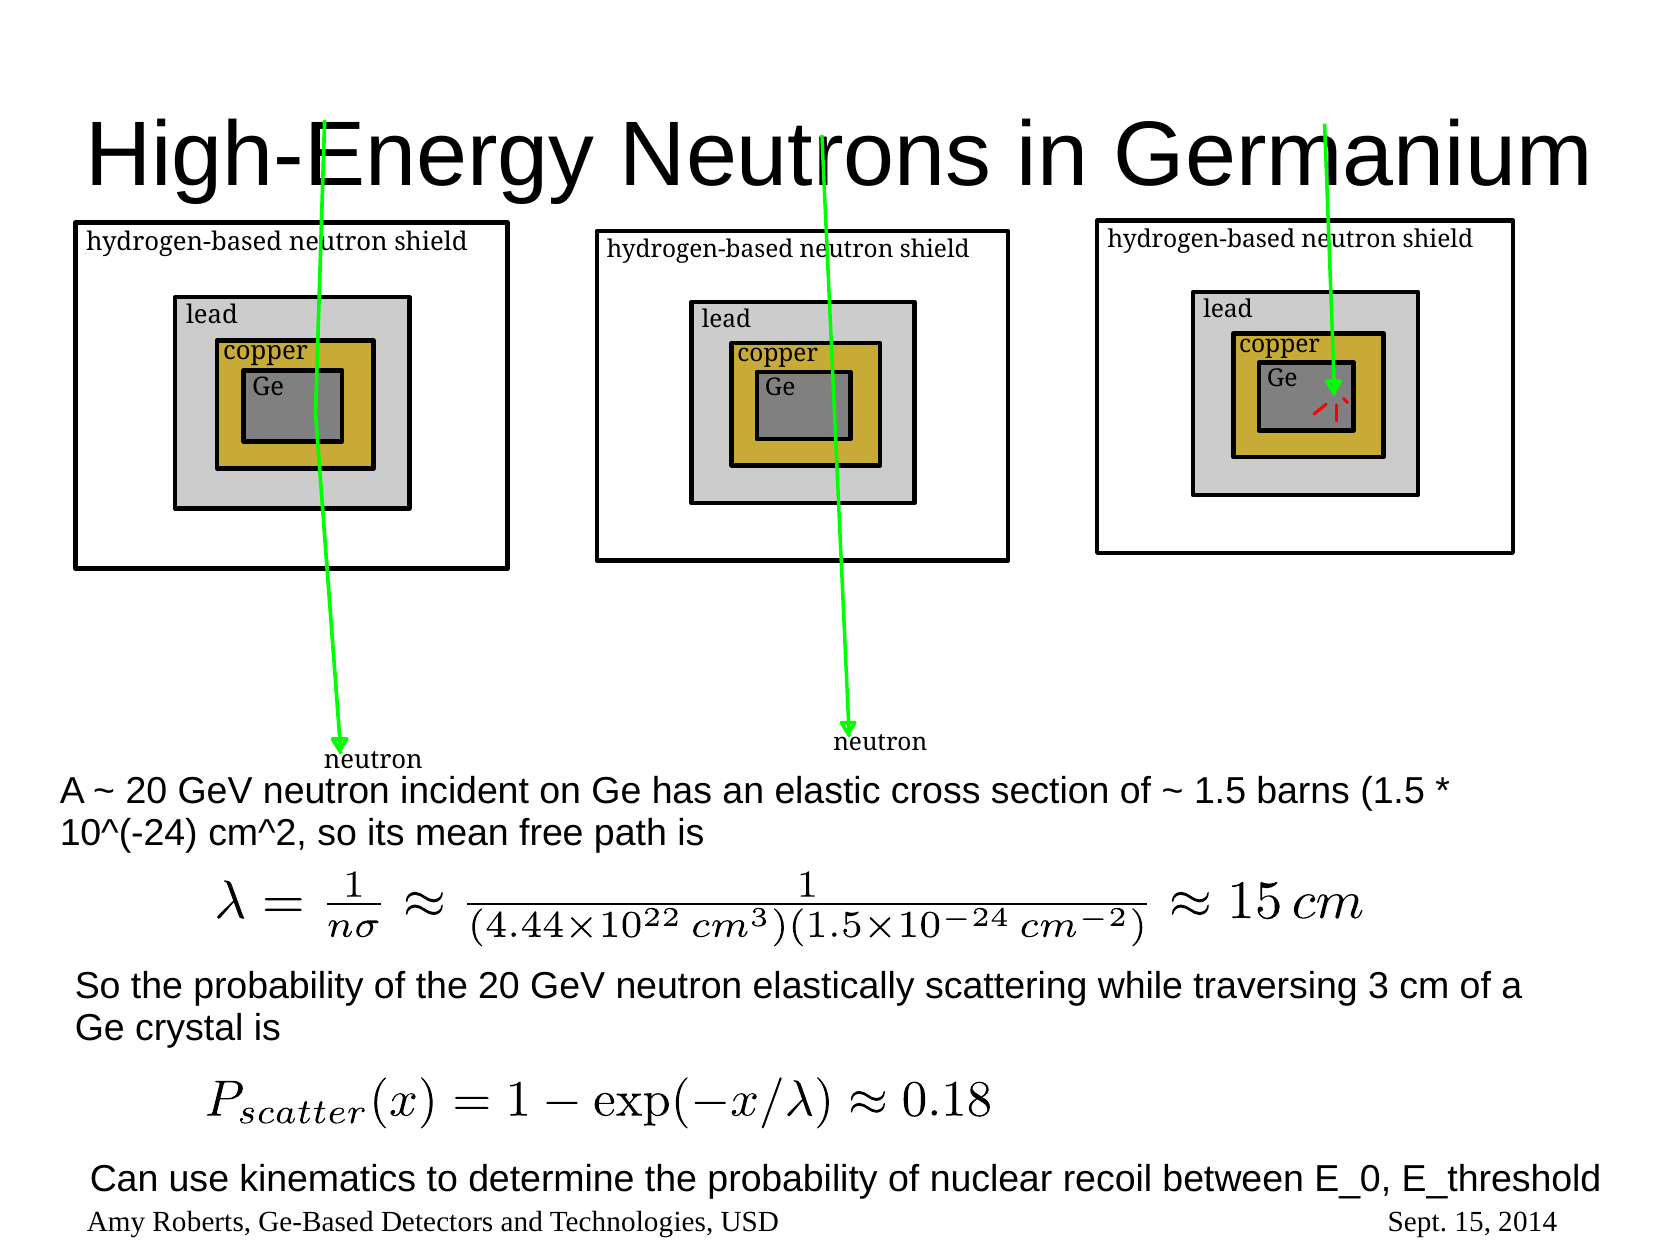

# High-Energy Neutrons in Germanium
A ~ 20 GeV neutron incident on Ge has an elastic cross section of ~ 1.5 barns (1.5 * 10^(-24) cm^2, so its mean free path is
So the probability of the 20 GeV neutron elastically scattering while traversing 3 cm of a Ge crystal is
Can use kinematics to determine the probability of nuclear recoil between E_0, E_threshold